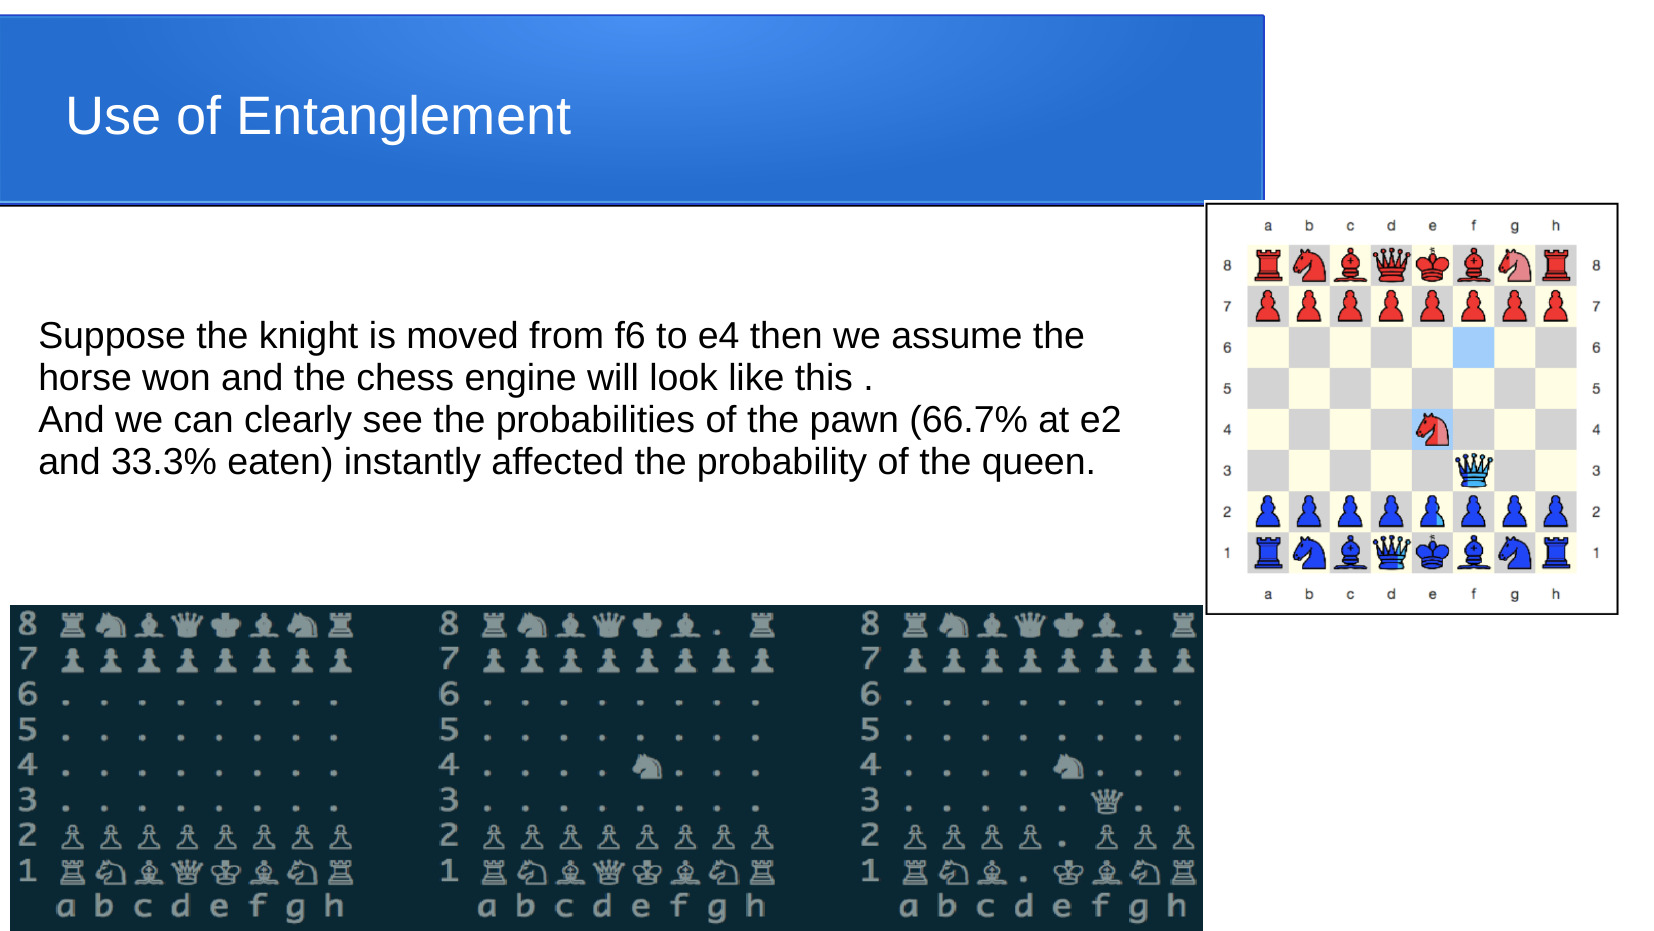

# Use of Entanglement
Suppose the knight is moved from f6 to e4 then we assume the horse won and the chess engine will look like this .
And we can clearly see the probabilities of the pawn (66.7% at e2 and 33.3% eaten) instantly affected the probability of the queen.